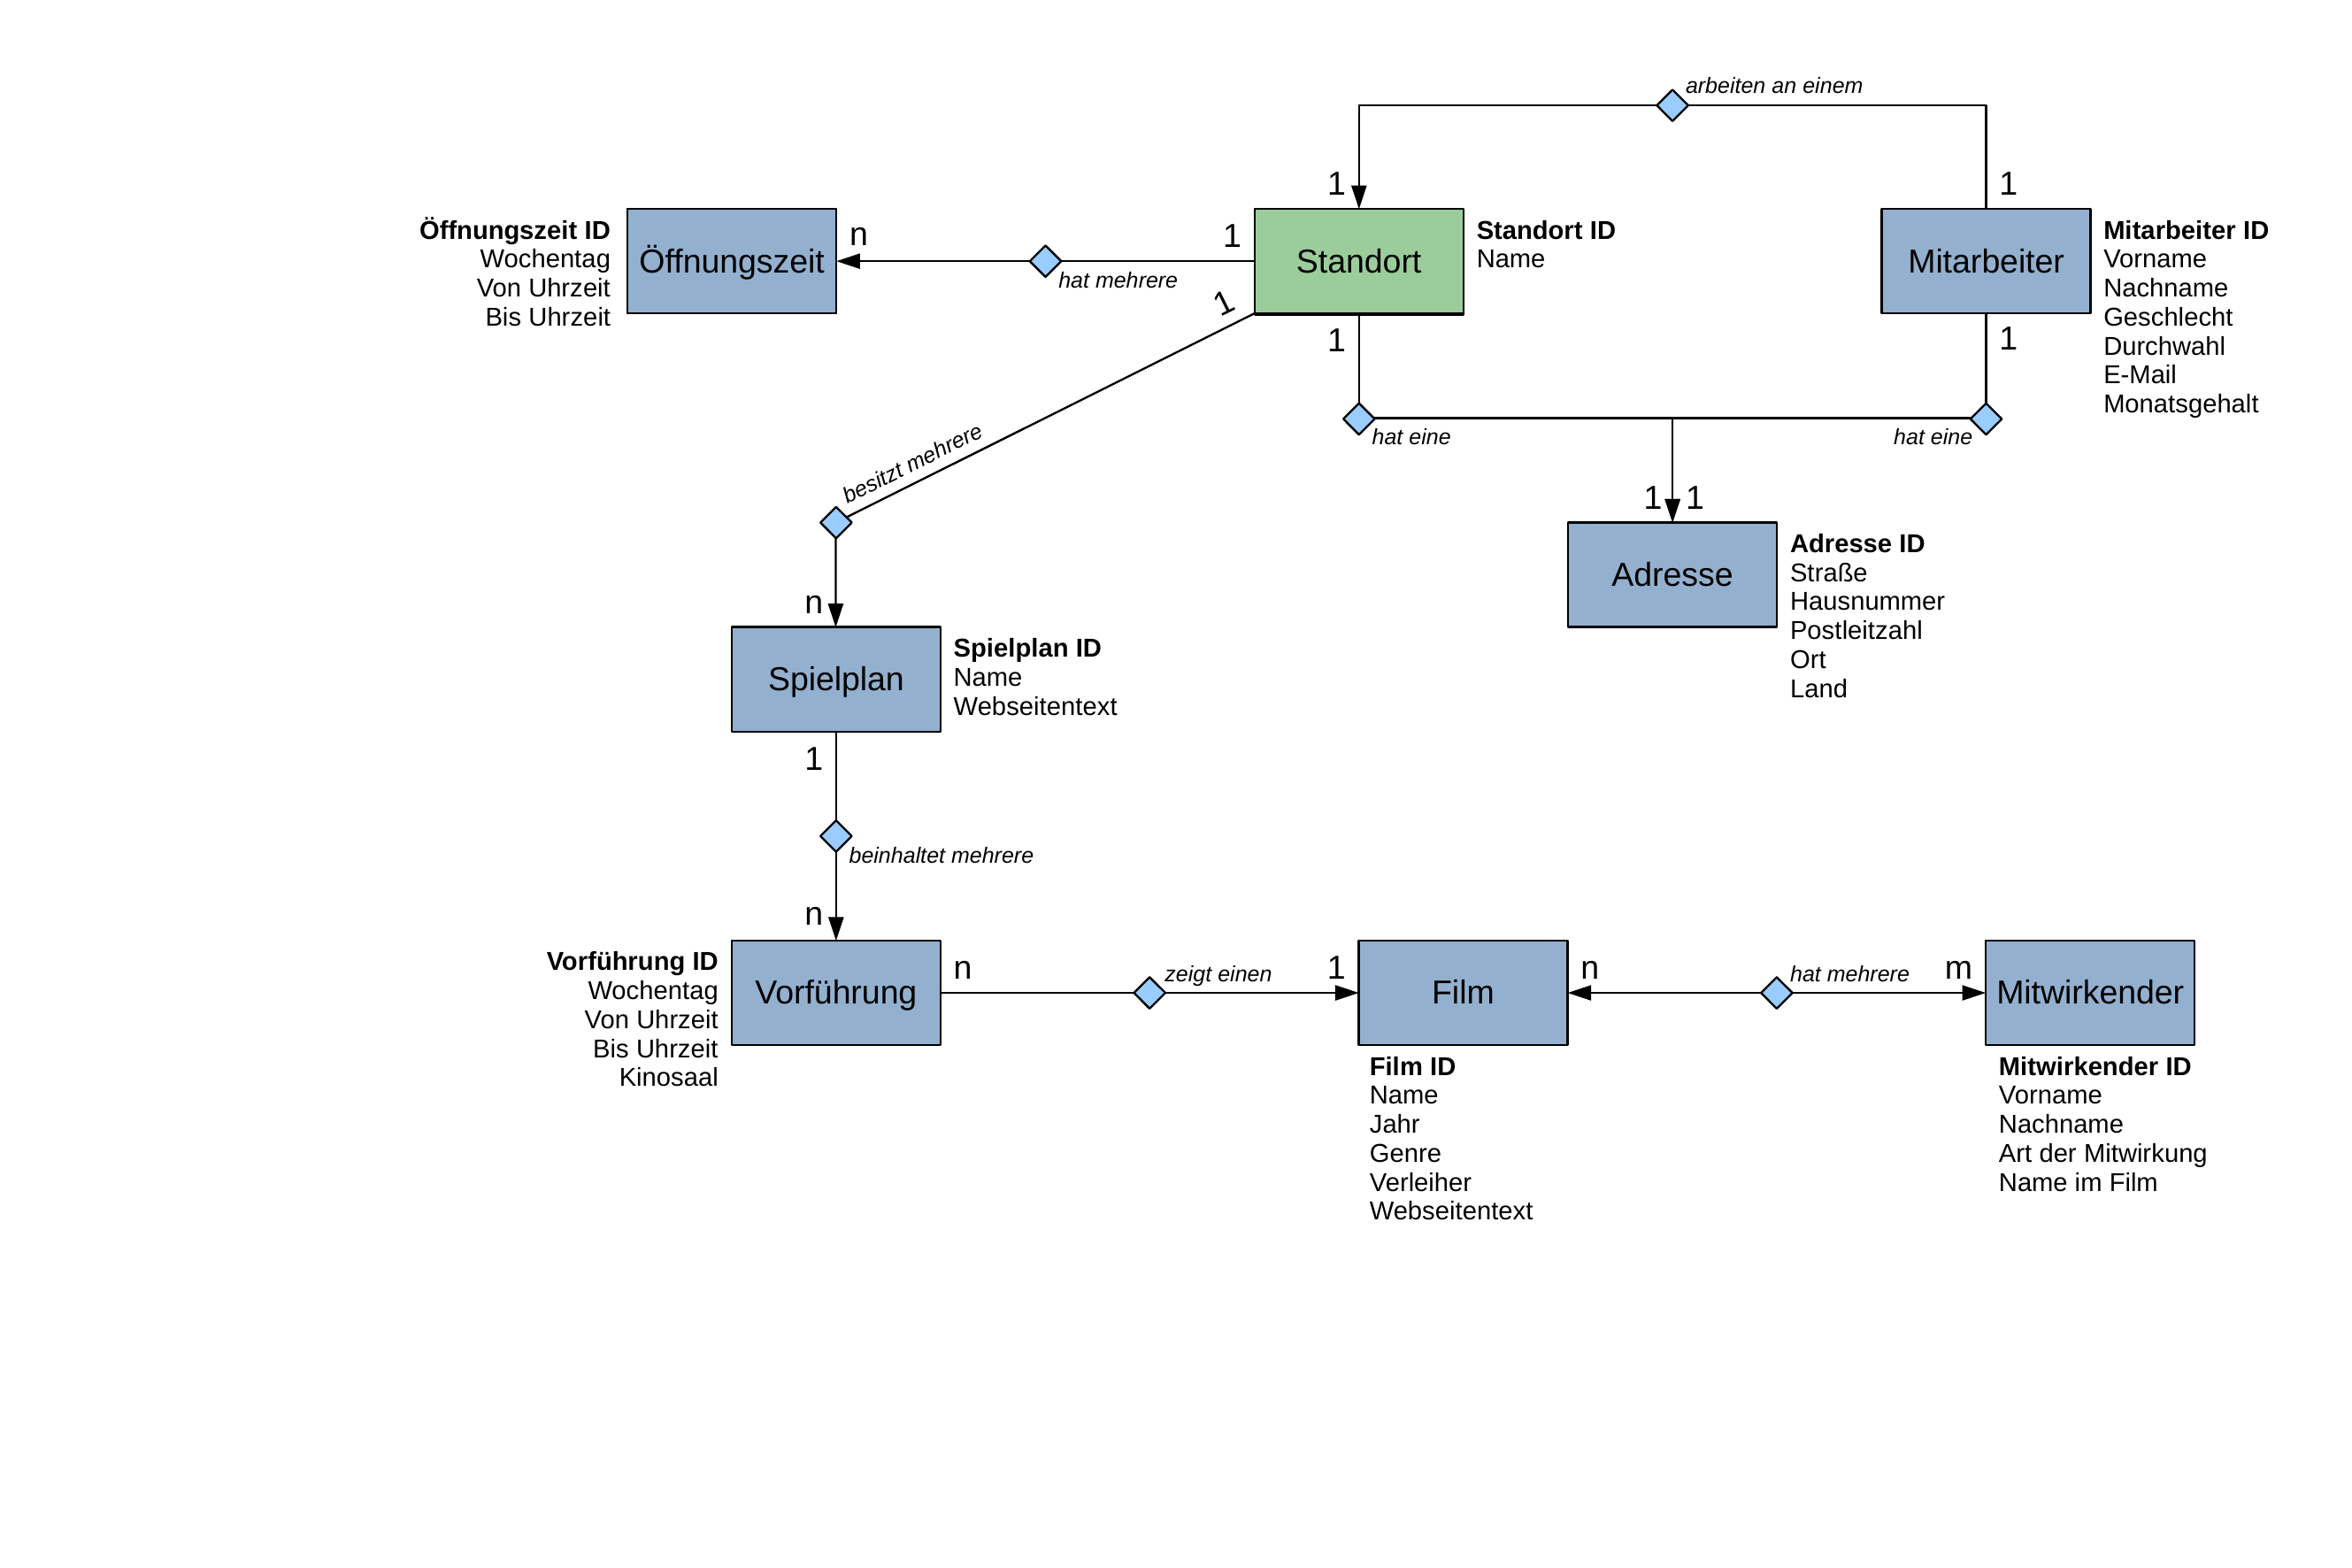

arbeiten an einem
1
1
Öffnungszeit ID
Wochentag
Von Uhrzeit
Bis Uhrzeit
Standort
Öffnungszeit
n
Standort
Standort ID
Name
Mitarbeiter
Mitarbeiter ID
Vorname
Nachname
Geschlecht
Durchwahl
E-Mail
Monatsgehalt
Standort
1
hat mehrere
1
1
1
hat eine
hat eine
besitzt mehrere
1
1
Adresse
Adresse ID
Straße
Hausnummer
Postleitzahl
Ort
Land
n
Spielplan
Spielplan ID
Name
Webseitentext
1
beinhaltet mehrere
n
Vorführung ID
Wochentag
Von Uhrzeit
Bis Uhrzeit
Kinosaal
Vorführung
Film
Mitwirkender
n
1
n
m
zeigt einen
hat mehrere
Film ID
Name
Jahr
Genre
Verleiher
Webseitentext
Mitwirkender ID
Vorname
Nachname
Art der Mitwirkung
Name im Film